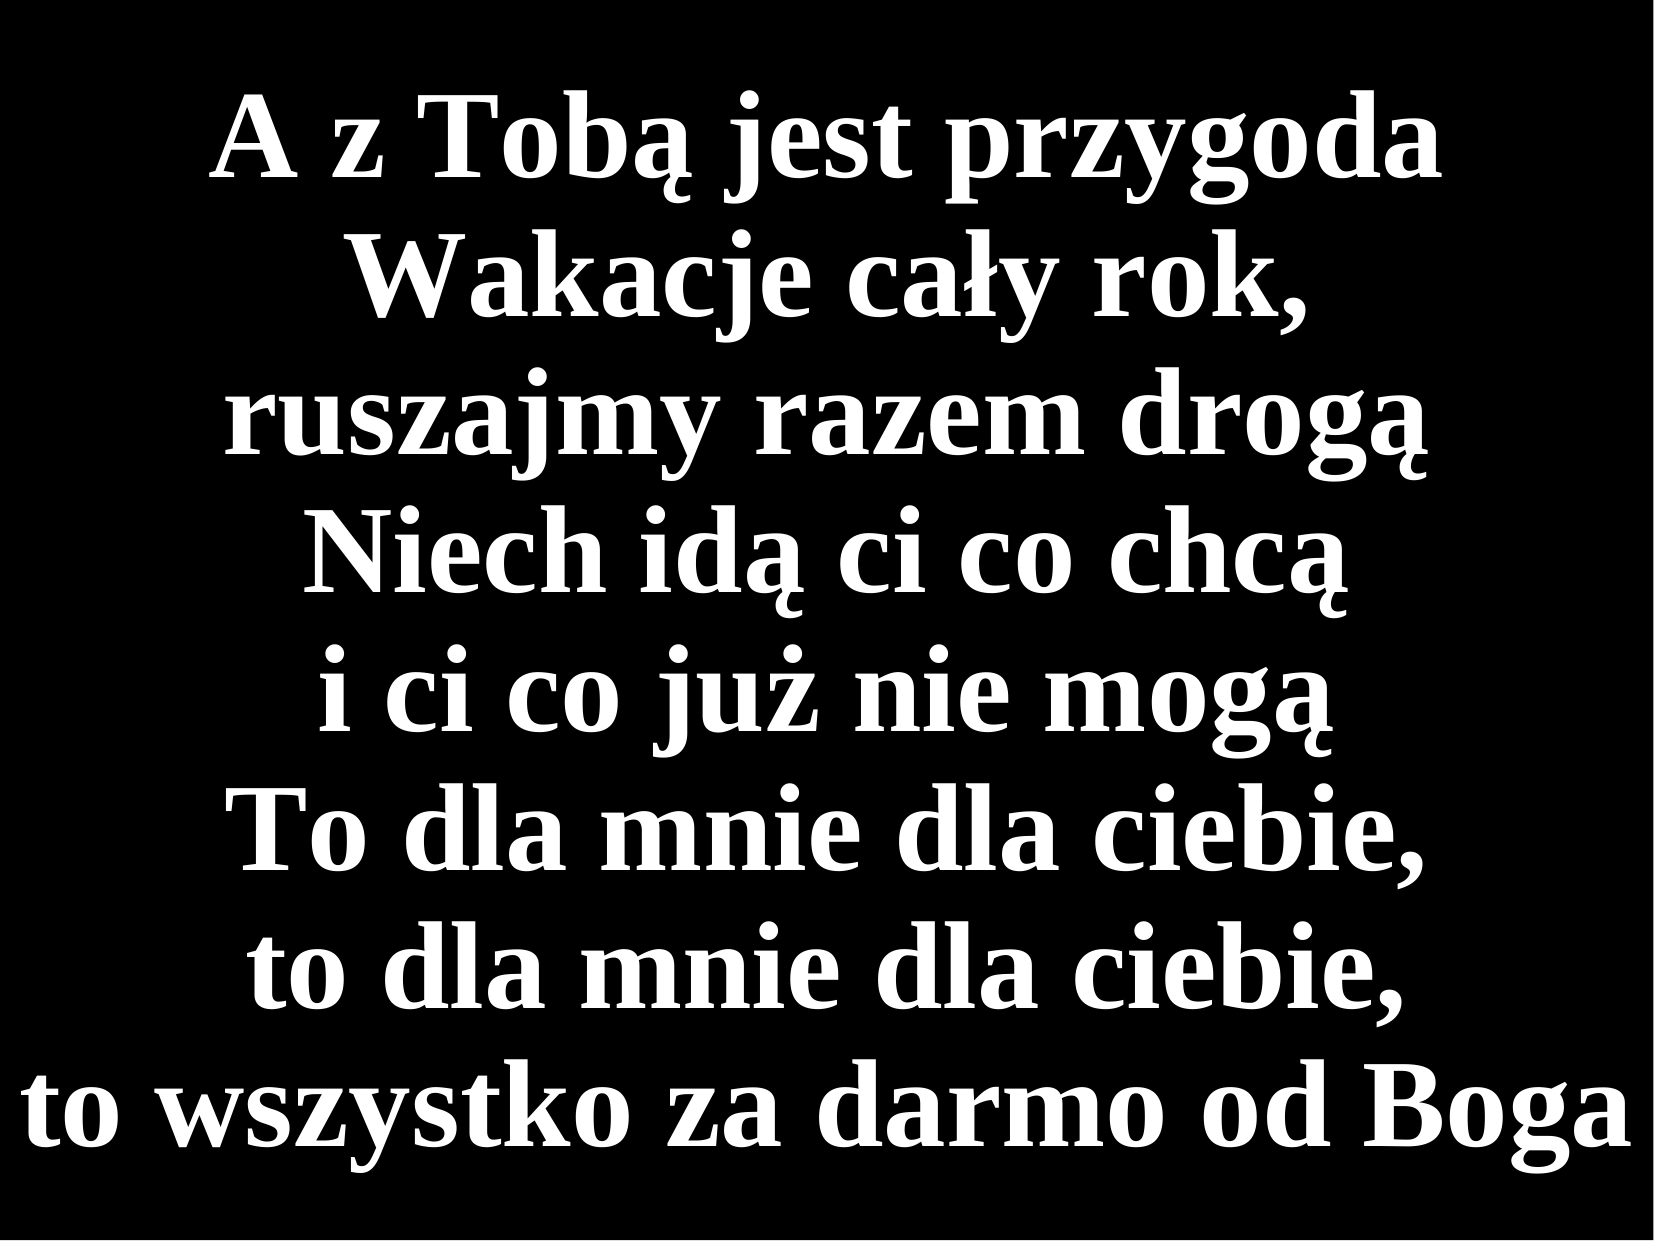

# A z Tobą jest przygoda Wakacje cały rok, ruszajmy razem drogą Niech idą ci co chcą i ci co już nie mogą To dla mnie dla ciebie, to dla mnie dla ciebie, to wszystko za darmo od Boga